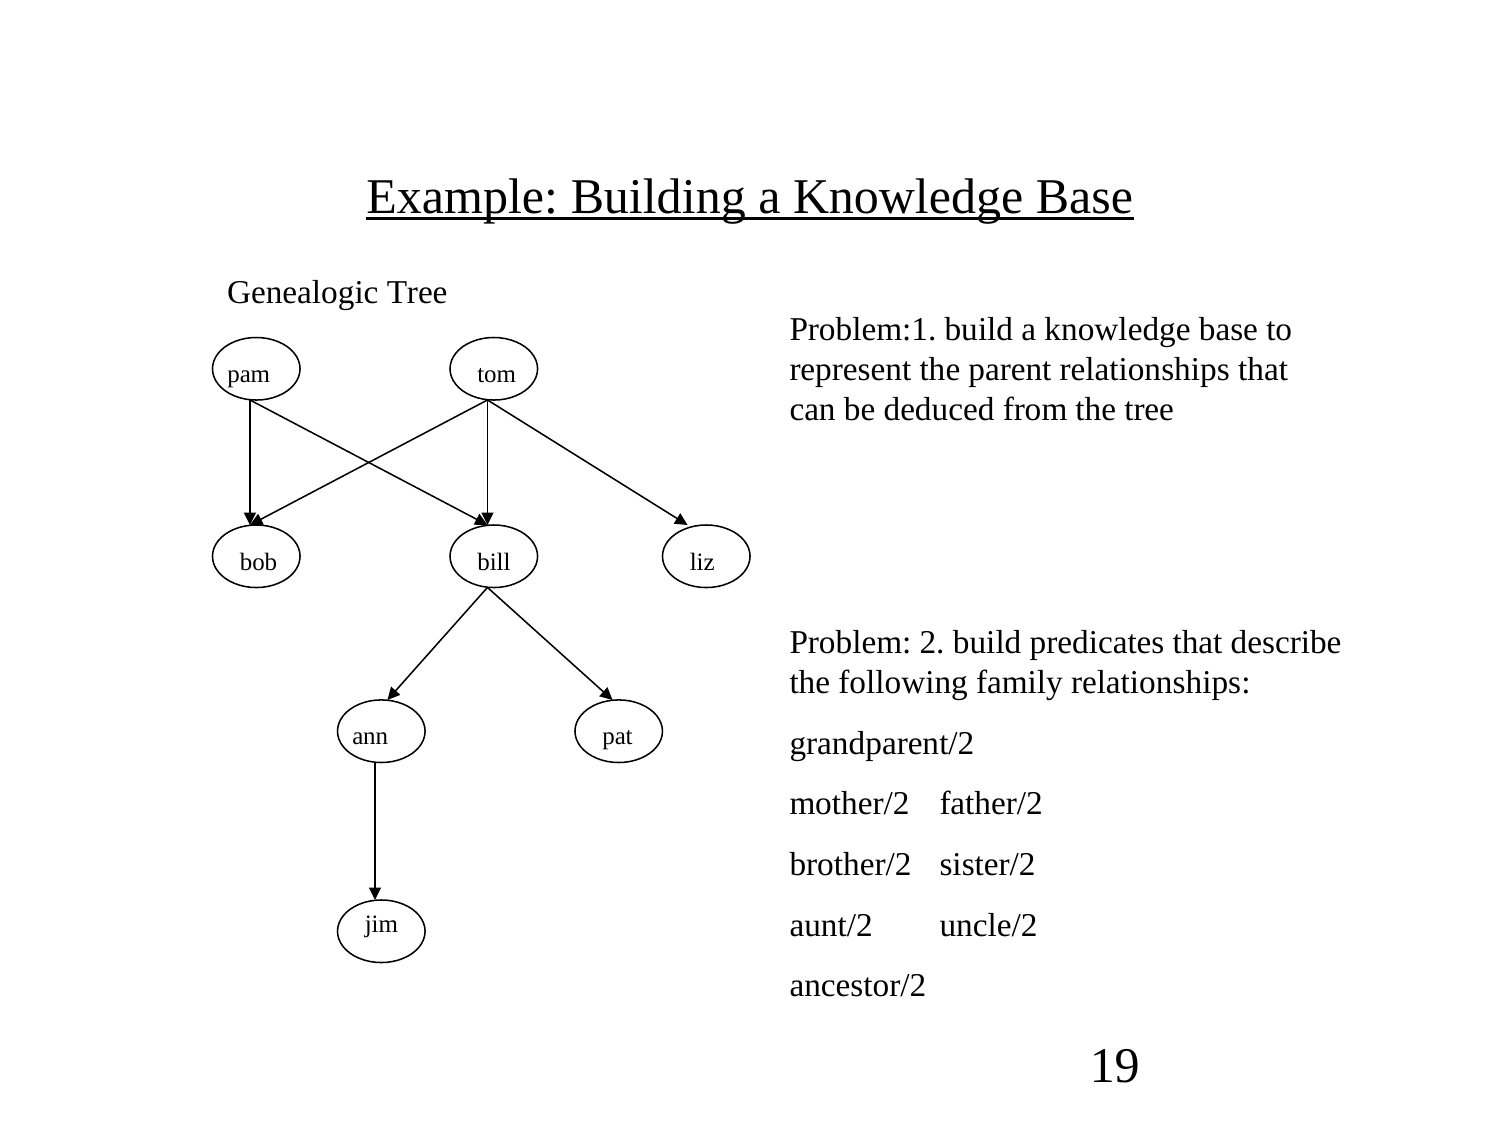

# Example: Building a Knowledge Base
Genealogic Tree
Problem:1. build a knowledge base to represent the parent relationships that can be deduced from the tree
pam
tom
bob
bill
liz
Problem: 2. build predicates that describe the following family relationships:
grandparent/2
mother/2 	father/2
brother/2 	sister/2
aunt/2	uncle/2
ancestor/2
ann
pat
jim
19